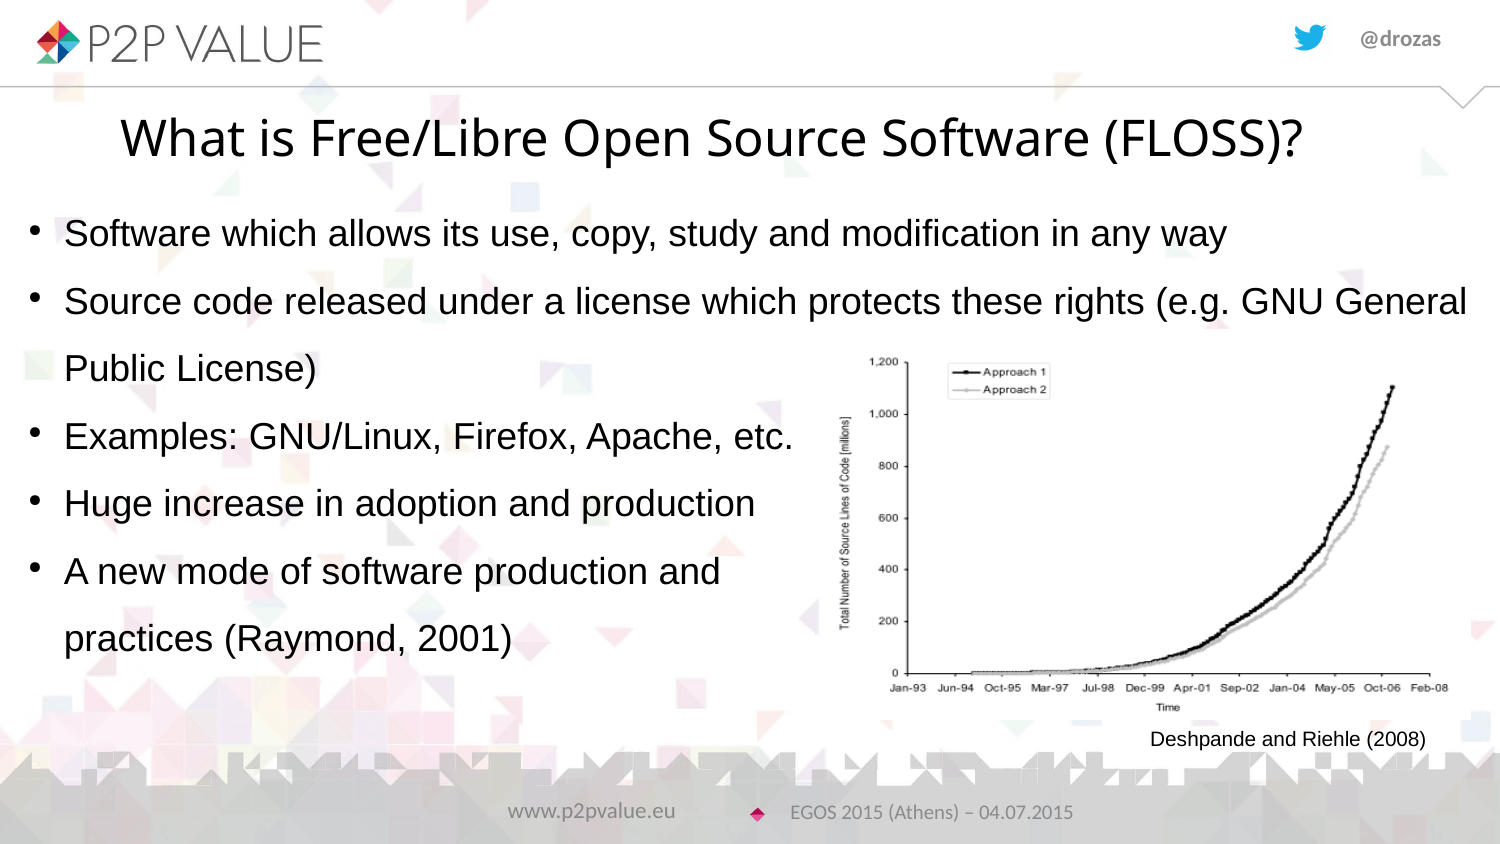

@drozas
# What is Free/Libre Open Source Software (FLOSS)?
Software which allows its use, copy, study and modification in any way
Source code released under a license which protects these rights (e.g. GNU General Public License)
Examples: GNU/Linux, Firefox, Apache, etc.
Huge increase in adoption and production
A new mode of software production and
practices (Raymond, 2001)
Deshpande and Riehle (2008)
4
EGOS 2015 (Athens) – 04.07.2015
www.p2pvalue.eu